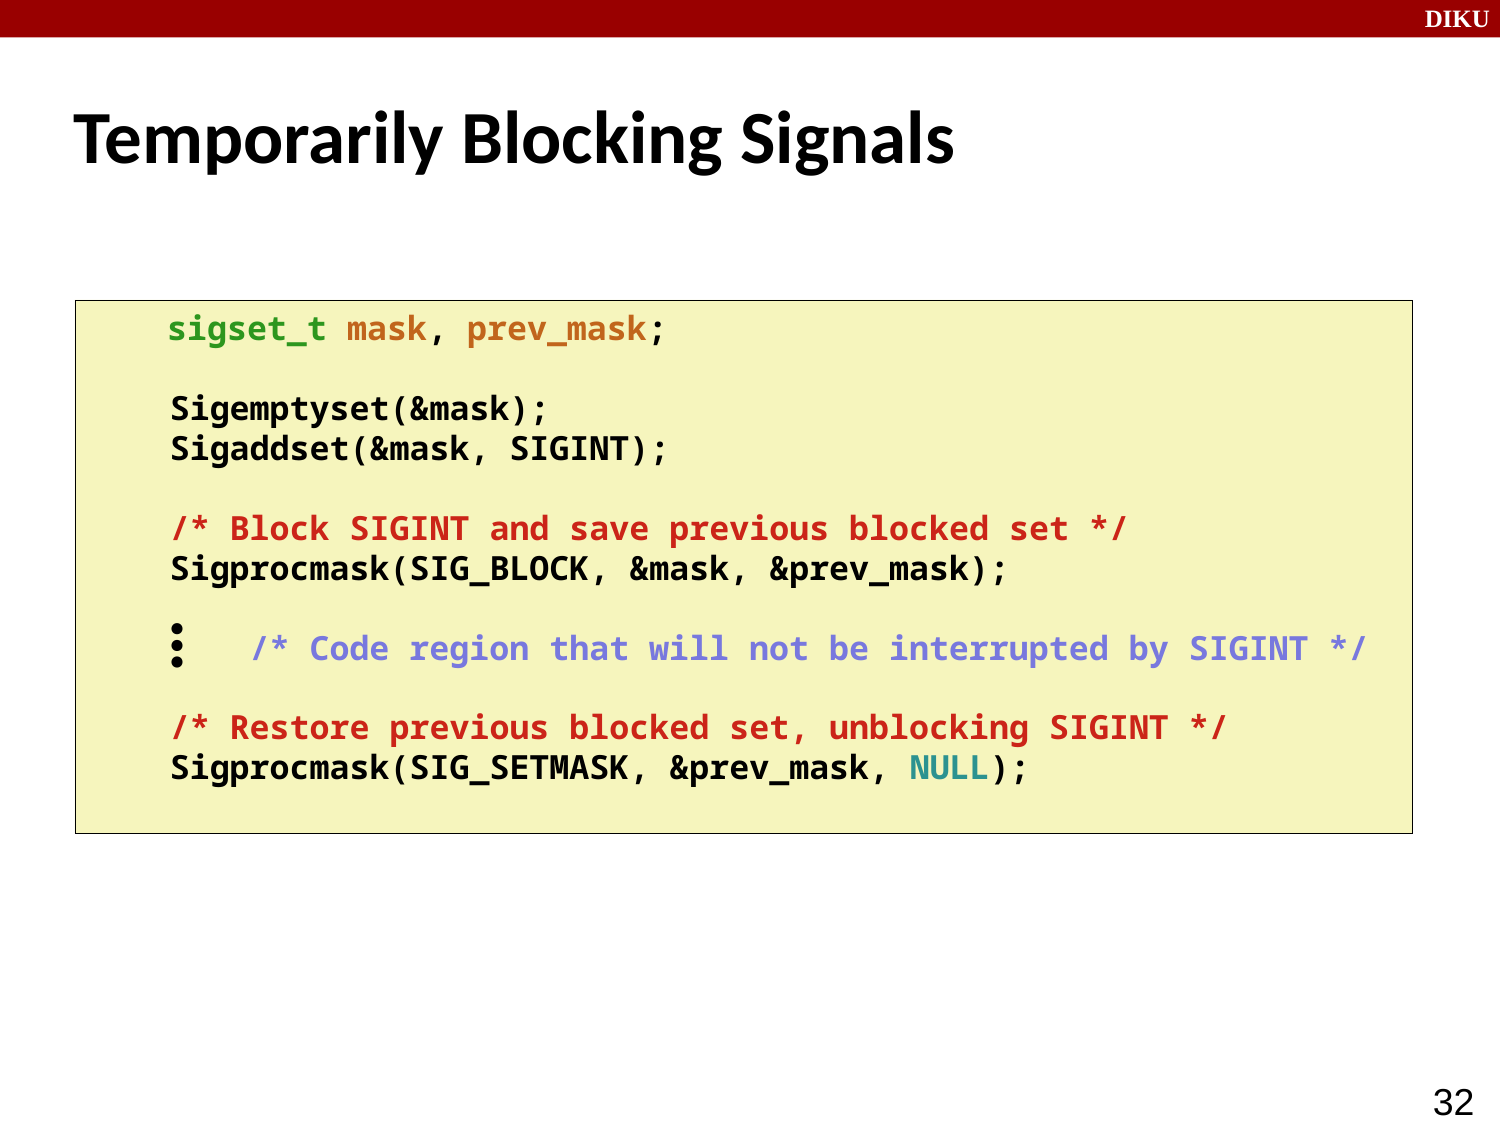

Temporarily Blocking Signals
 sigset_t mask, prev_mask;
 Sigemptyset(&mask);
 Sigaddset(&mask, SIGINT);
 /* Block SIGINT and save previous blocked set */
 Sigprocmask(SIG_BLOCK, &mask, &prev_mask);
 /* Code region that will not be interrupted by SIGINT */
 /* Restore previous blocked set, unblocking SIGINT */
 Sigprocmask(SIG_SETMASK, &prev_mask, NULL);
…